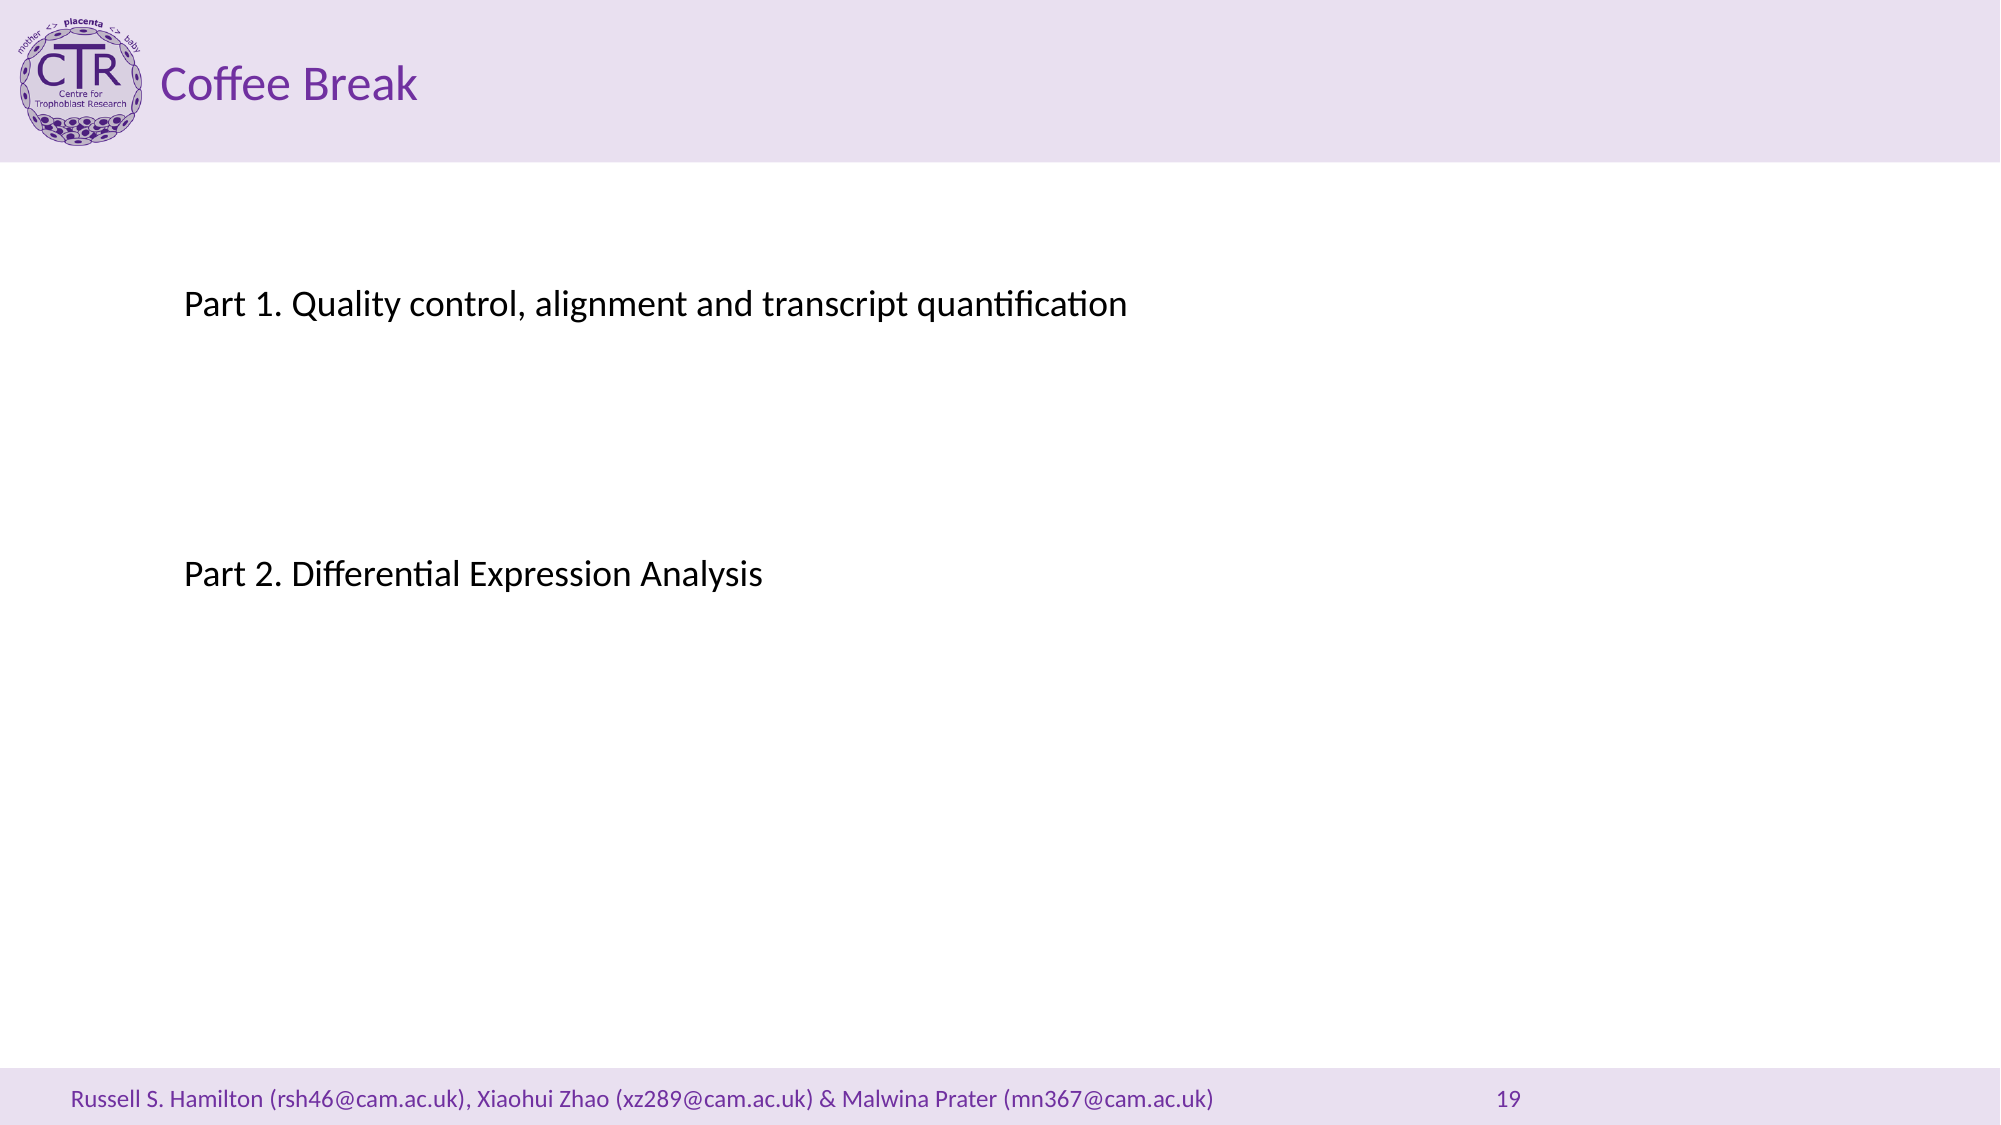

Coffee Break
Part 1. Quality control, alignment and transcript quantification
Part 2. Differential Expression Analysis
Russell S. Hamilton (rsh46@cam.ac.uk), Xiaohui Zhao (xz289@cam.ac.uk) & Malwina Prater (mn367@cam.ac.uk)